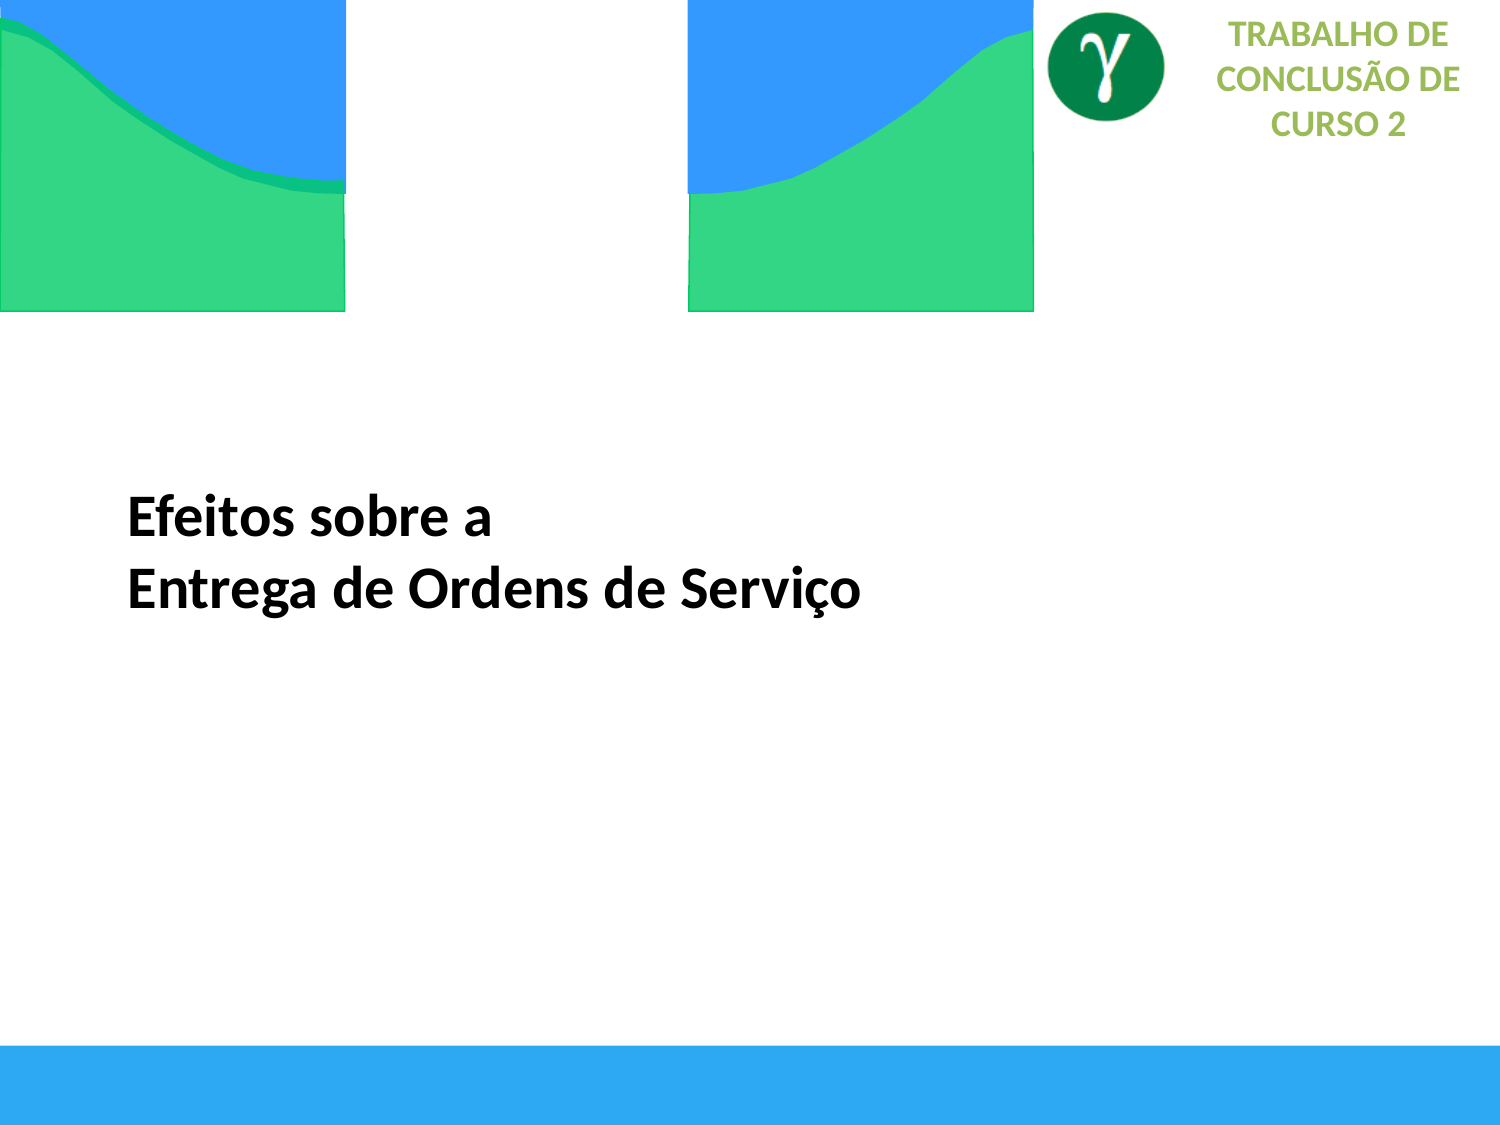

TRABALHO DE CONCLUSÃO DE CURSO 2
Efeitos sobre a
Entrega de Ordens de Serviço